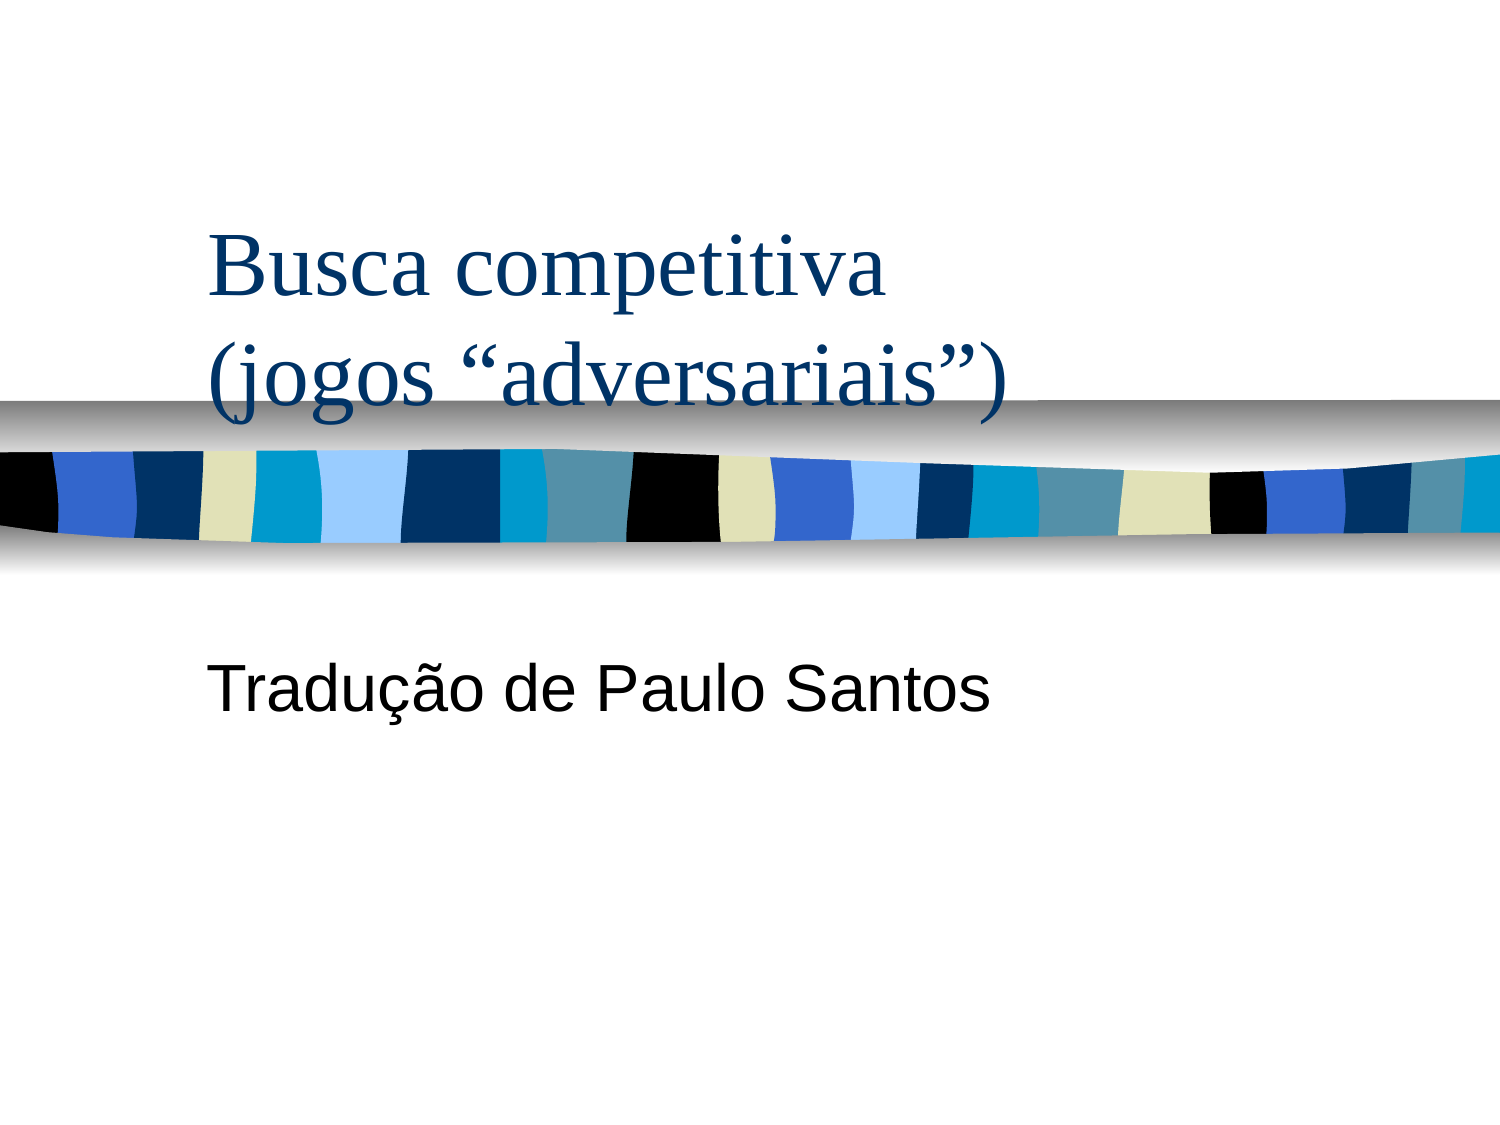

# Busca competitiva (jogos “adversariais”)
Tradução de Paulo Santos